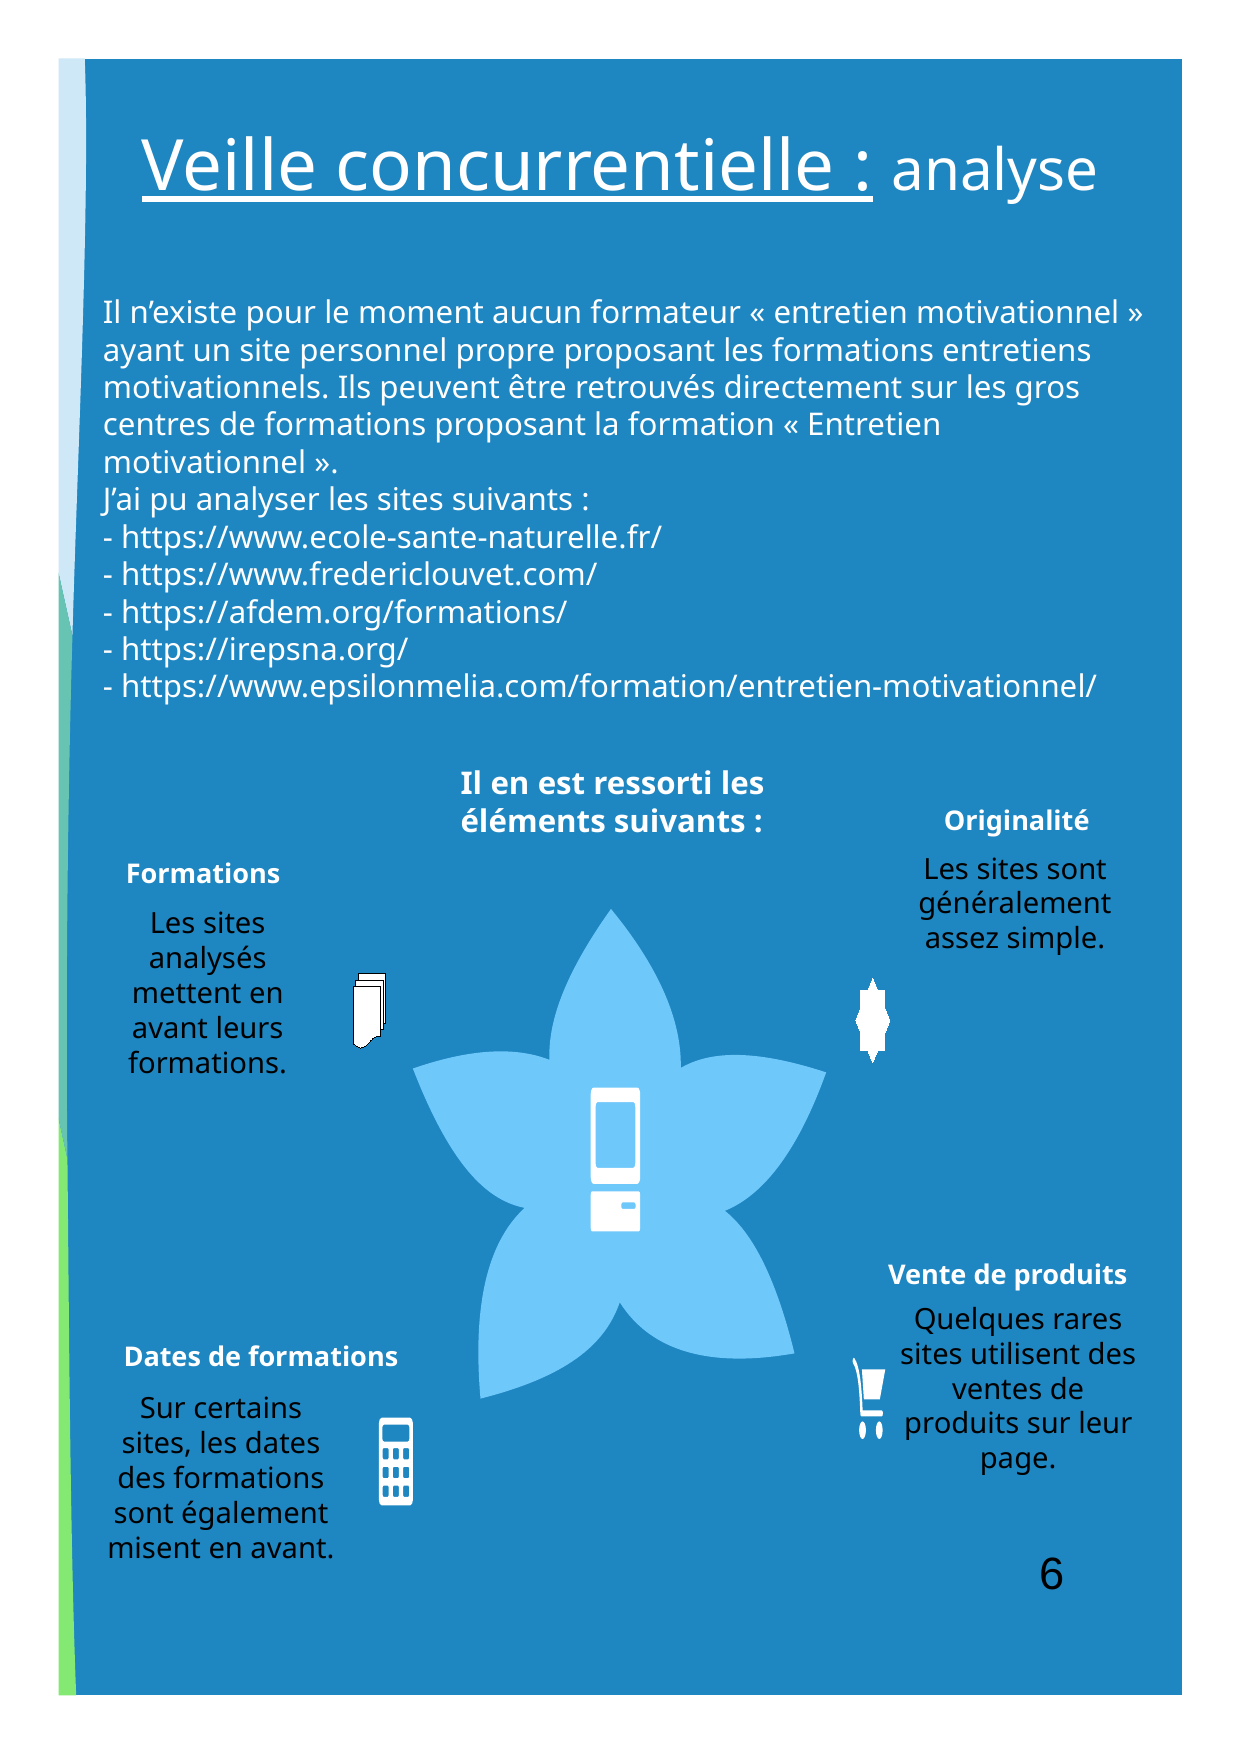

Veille concurrentielle : analyse
Il n’existe pour le moment aucun formateur « entretien motivationnel » ayant un site personnel propre proposant les formations entretiens motivationnels. Ils peuvent être retrouvés directement sur les gros centres de formations proposant la formation « Entretien motivationnel ».
J’ai pu analyser les sites suivants :
- https://www.ecole-sante-naturelle.fr/
- https://www.fredericlouvet.com/
- https://afdem.org/formations/
- https://irepsna.org/
- https://www.epsilonmelia.com/formation/entretien-motivationnel/
Il en est ressorti les éléments suivants :
Originalité
Les sites sont généralement assez simple.
Formations
Les sites analysés mettent en avant leurs formations.
Vente de produits
Quelques rares sites utilisent des ventes de produits sur leur page.
Dates de formations
Sur certains sites, les dates des formations sont également misent en avant.